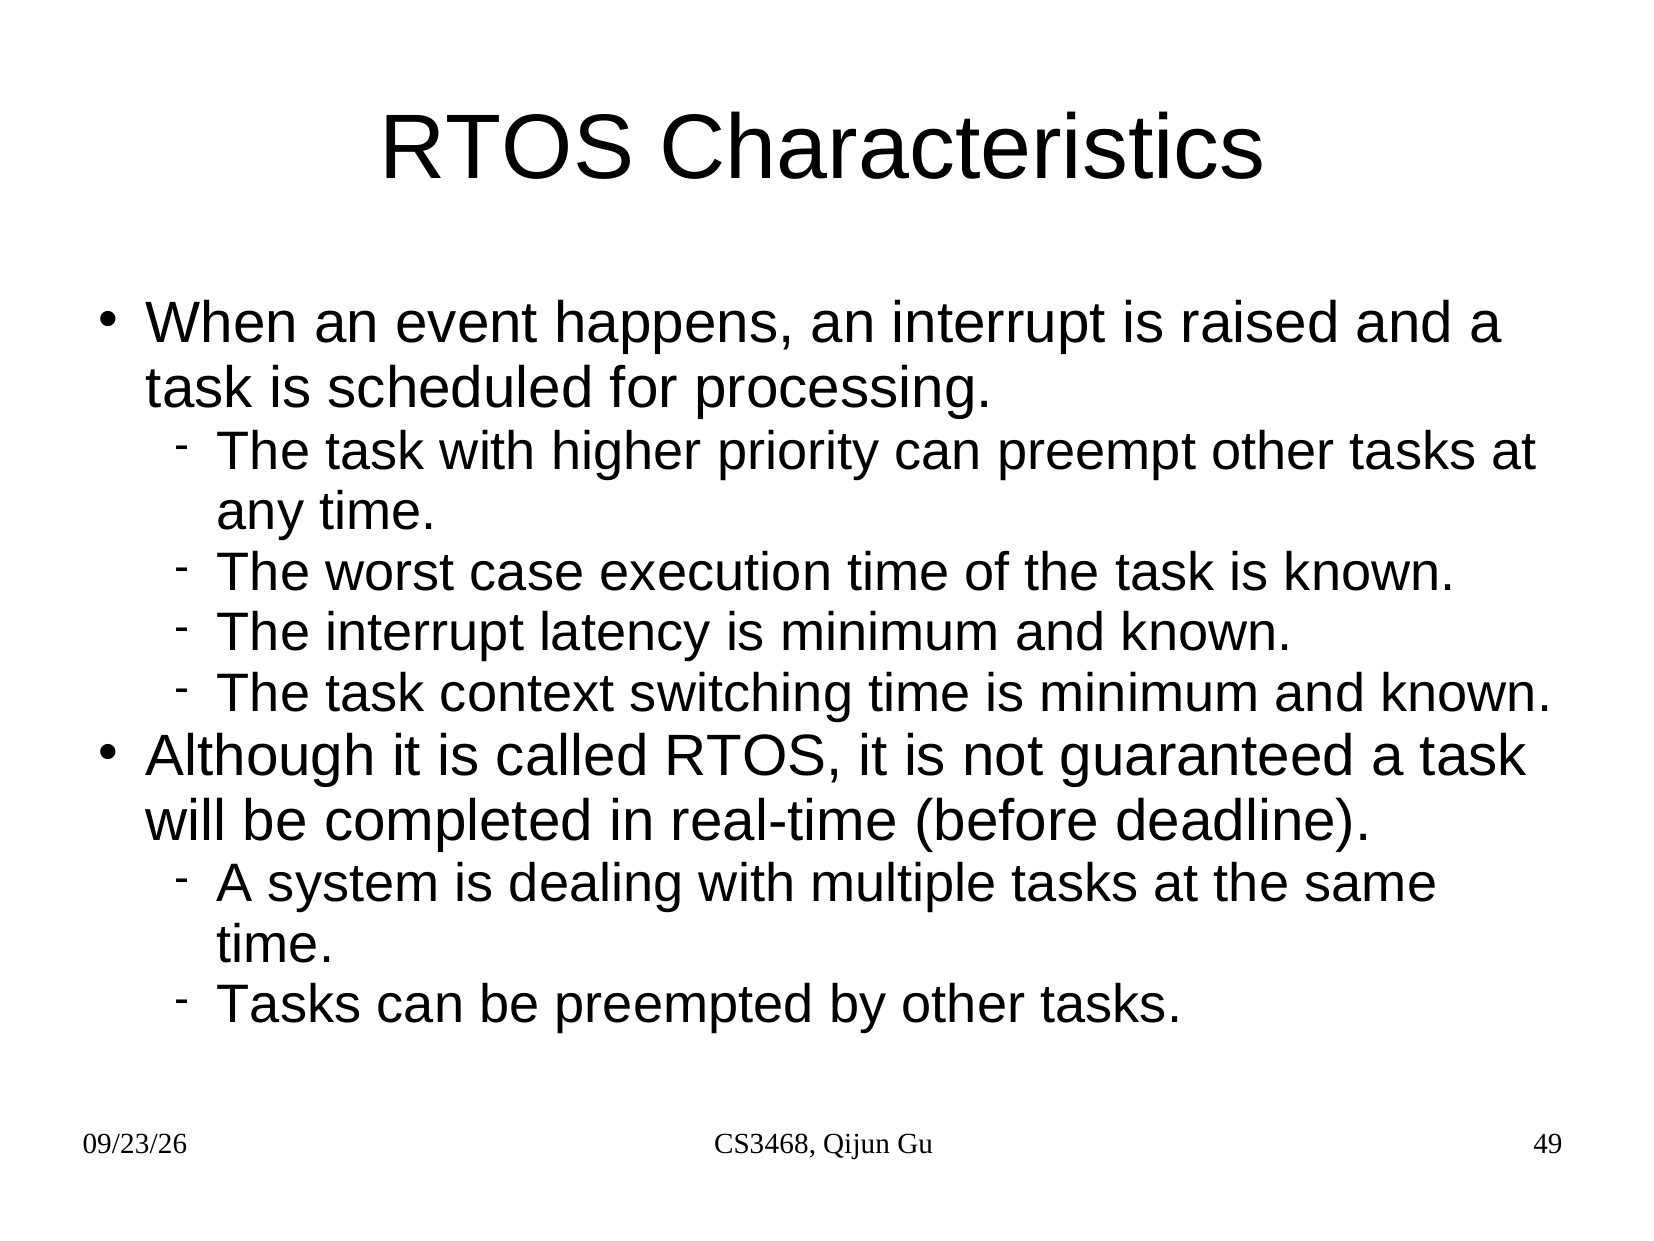

# RTOS Characteristics
When an event happens, an interrupt is raised and a task is scheduled for processing.
The task with higher priority can preempt other tasks at any time.
The worst case execution time of the task is known.
The interrupt latency is minimum and known.
The task context switching time is minimum and known.
Although it is called RTOS, it is not guaranteed a task will be completed in real-time (before deadline).
A system is dealing with multiple tasks at the same time.
Tasks can be preempted by other tasks.
CS3468, Qijun Gu
49